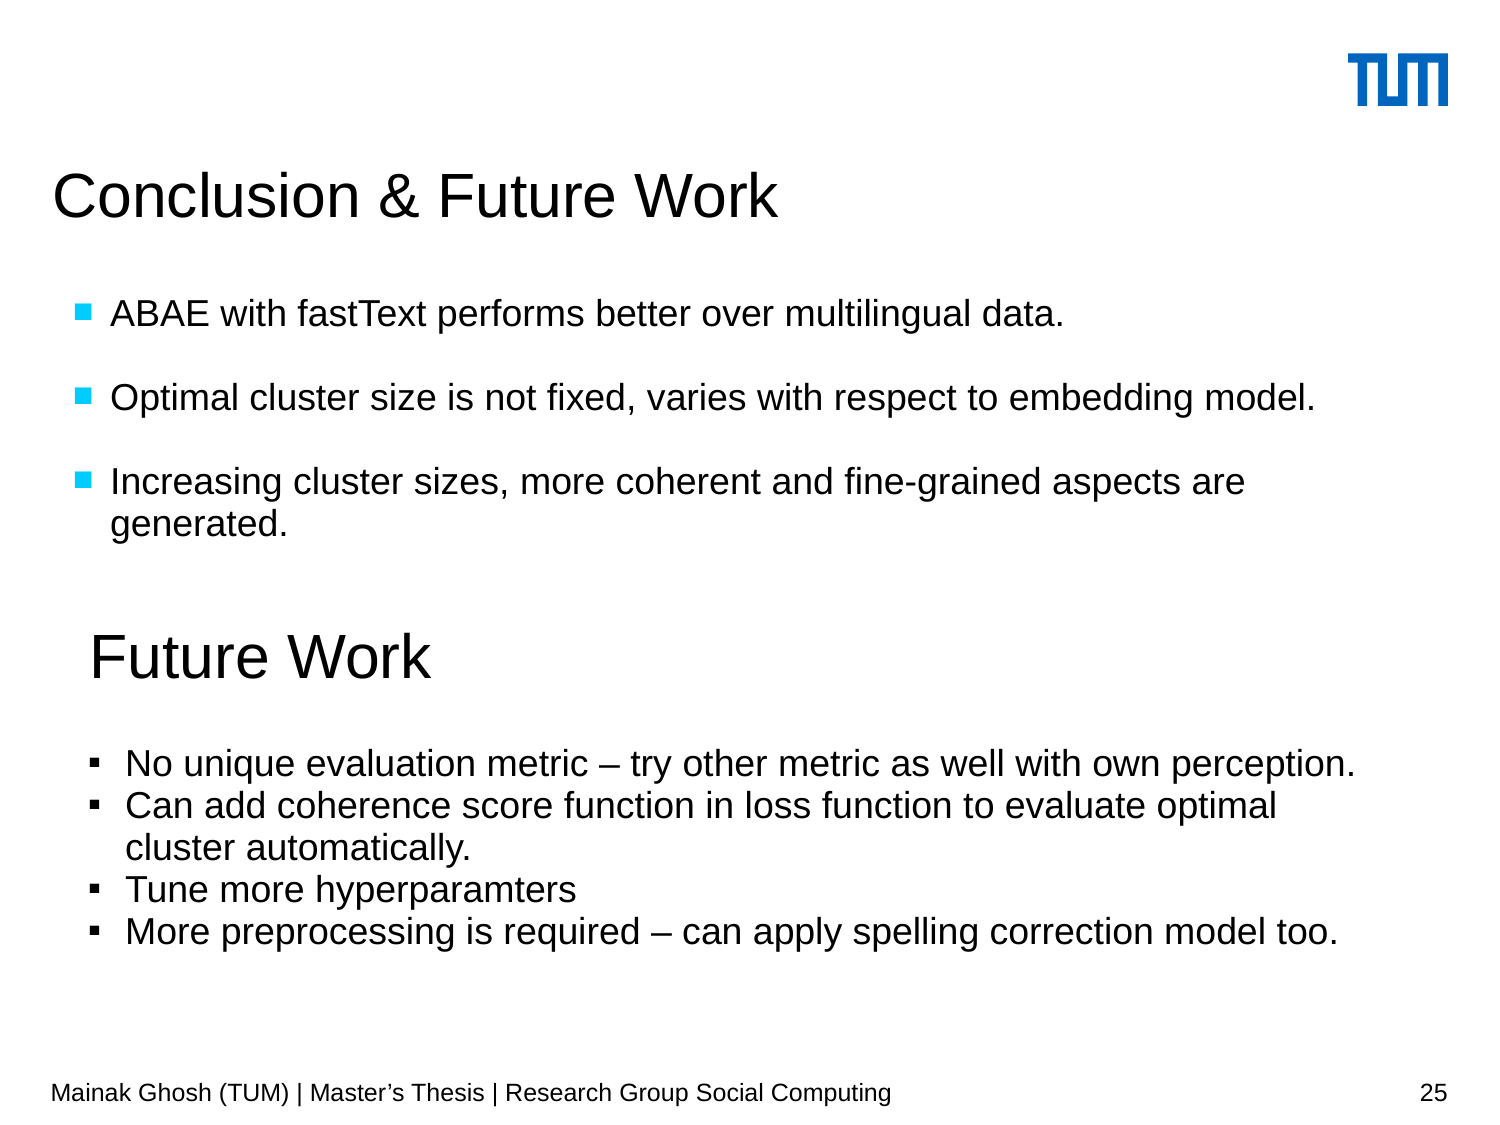

# Conclusion & Future Work
ABAE with fastText performs better over multilingual data.
Optimal cluster size is not fixed, varies with respect to embedding model.
Increasing cluster sizes, more coherent and fine-grained aspects are generated.
Future Work
No unique evaluation metric – try other metric as well with own perception.
Can add coherence score function in loss function to evaluate optimal cluster automatically.
Tune more hyperparamters
More preprocessing is required – can apply spelling correction model too.
Mainak Ghosh (TUM) | Master’s Thesis | Research Group Social Computing